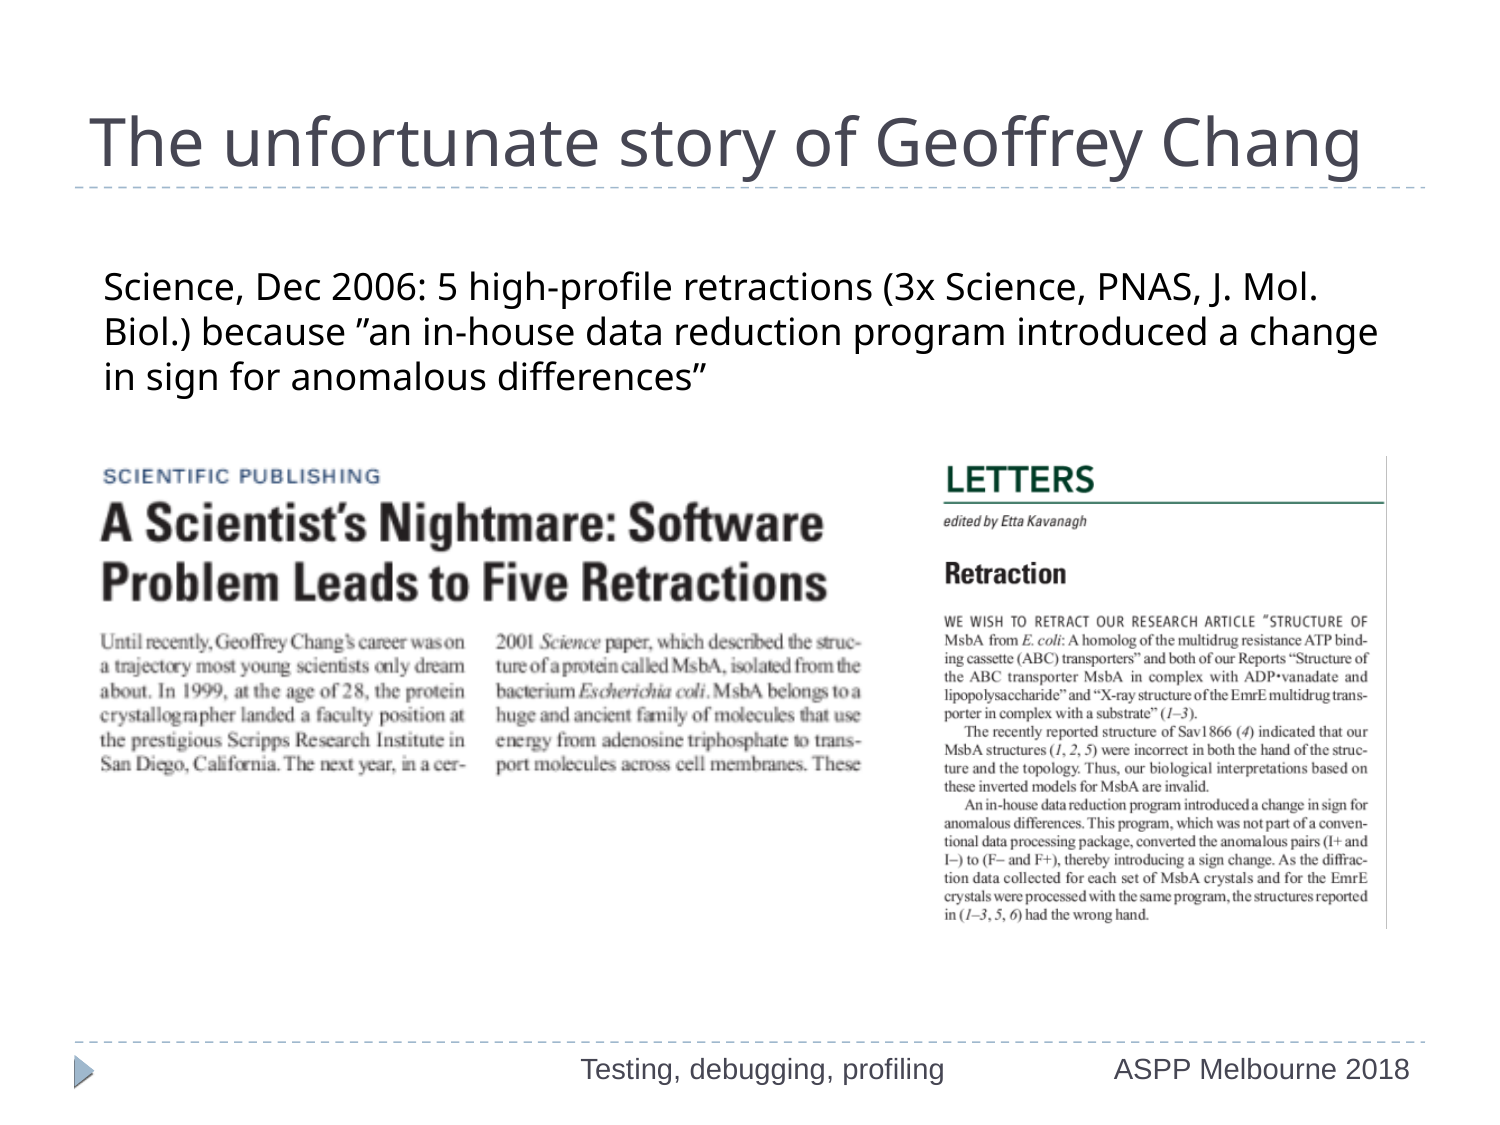

# The unfortunate story of Geoffrey Chang
Science, Dec 2006: 5 high-profile retractions (3x Science, PNAS, J. Mol. Biol.) because ”an in-house data reduction program introduced a change in sign for anomalous differences”
Testing, debugging, profiling
ASPP Melbourne 2018